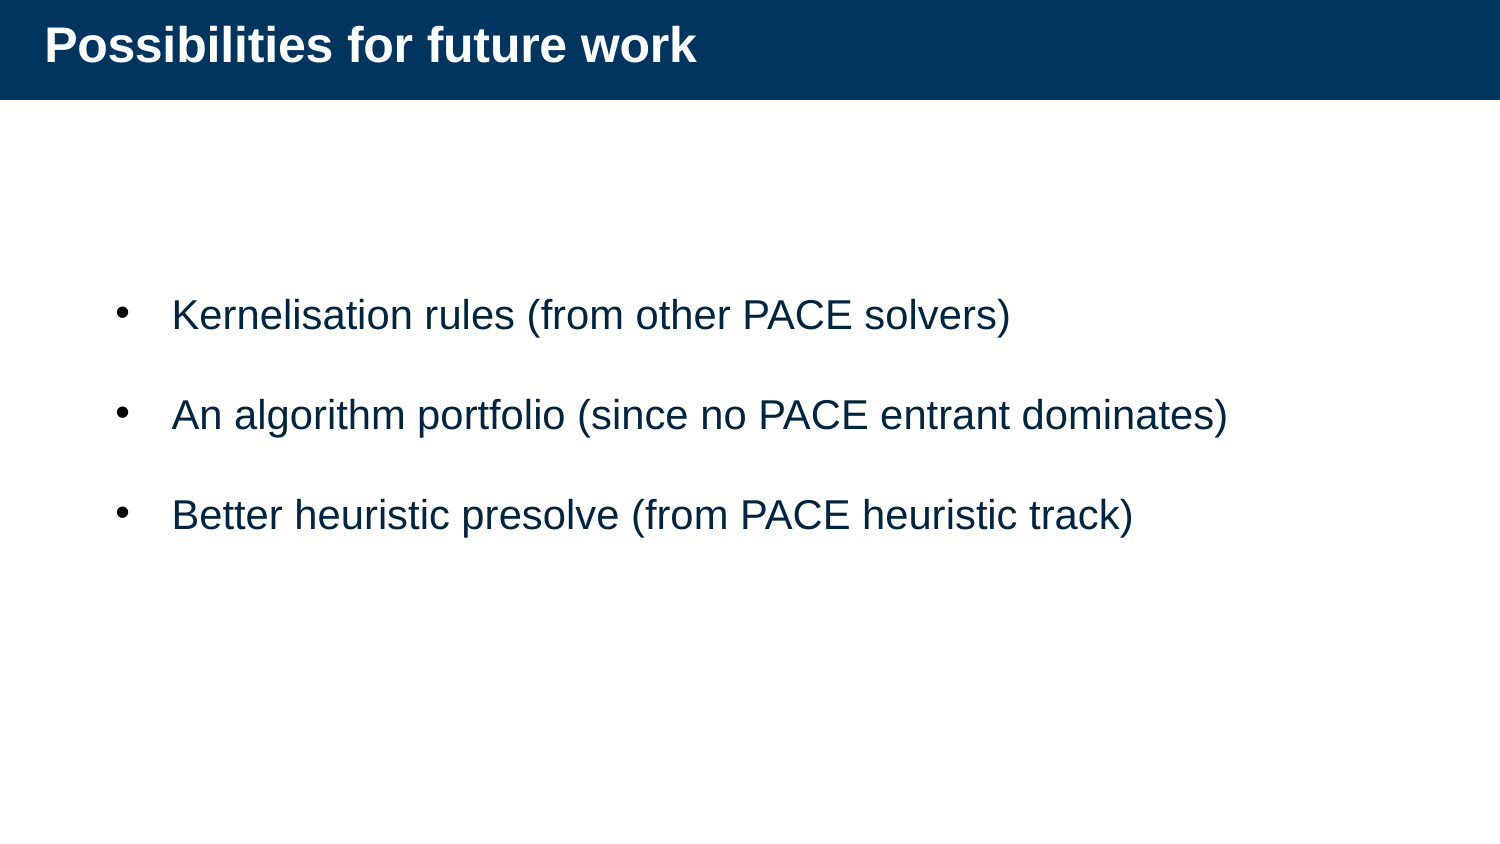

# Possibilities for future work
Kernelisation rules (from other PACE solvers)
An algorithm portfolio (since no PACE entrant dominates)
Better heuristic presolve (from PACE heuristic track)